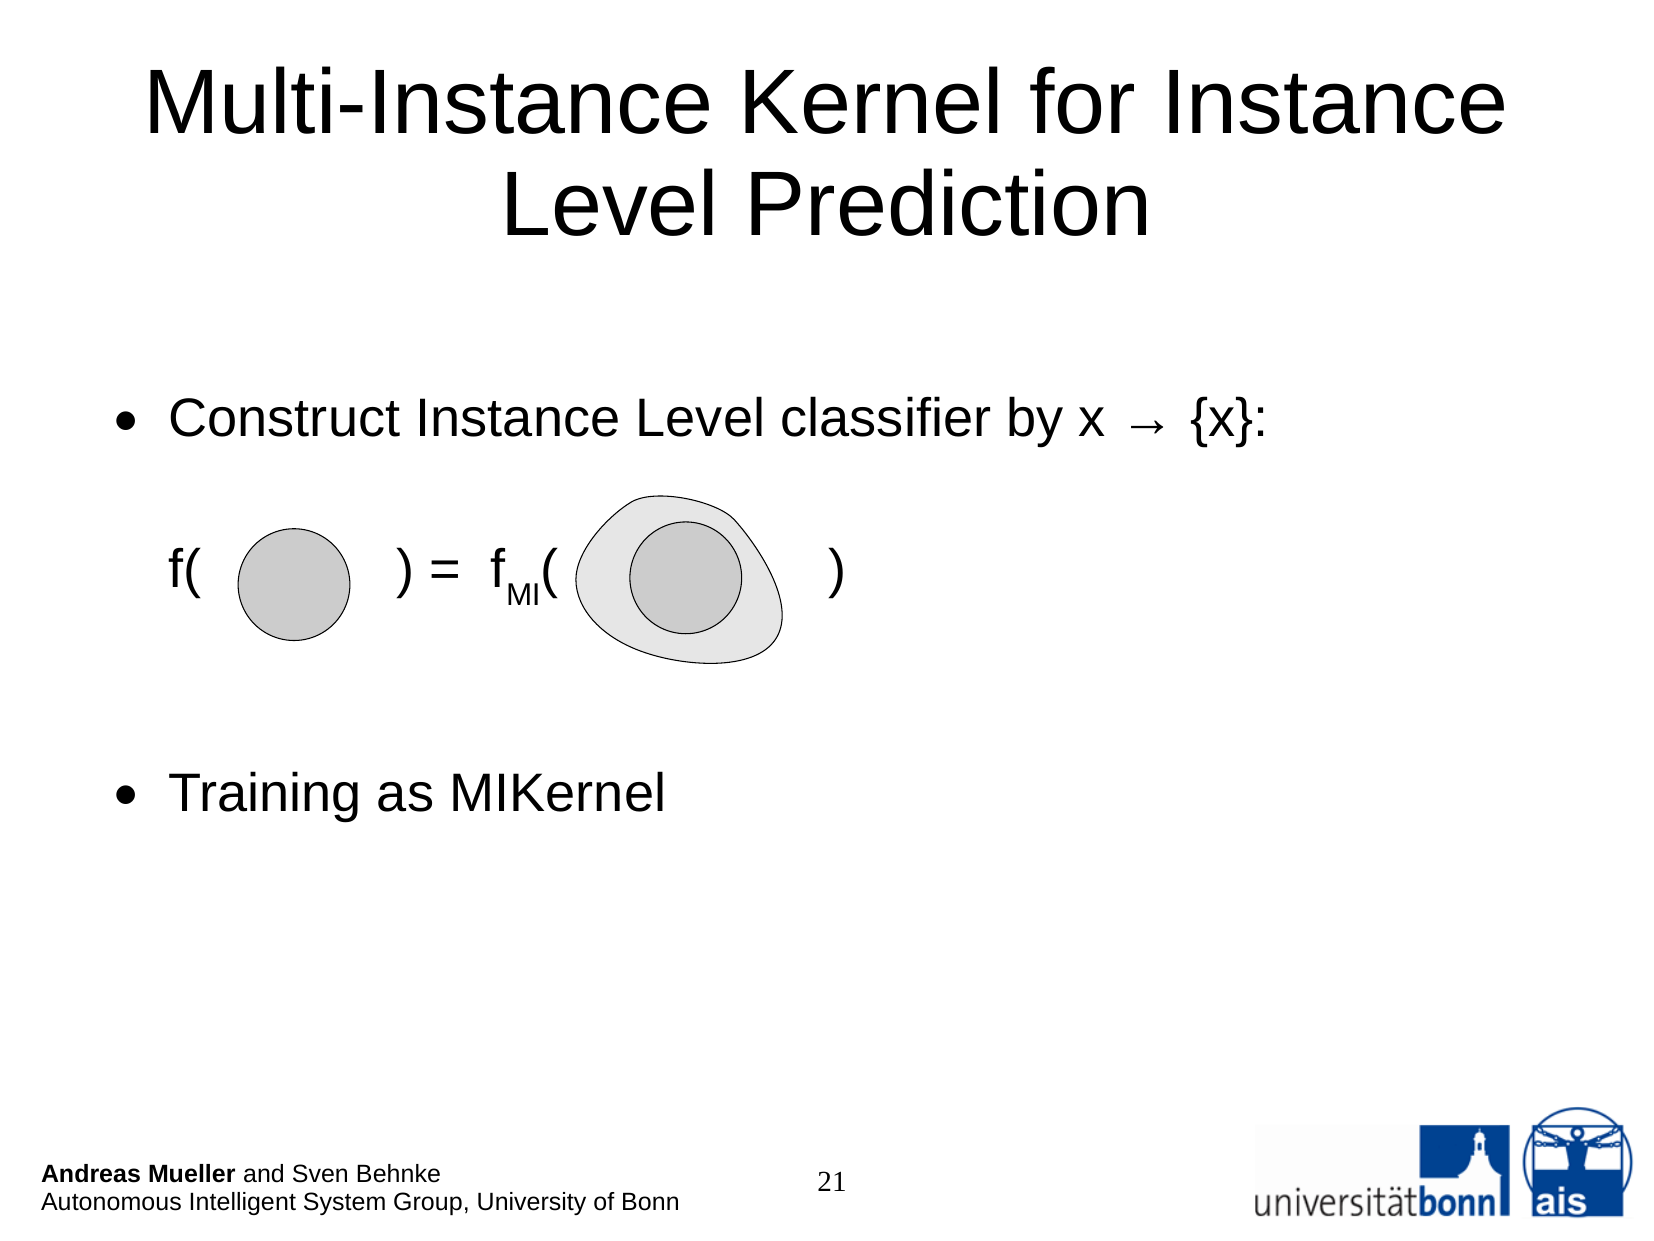

Multi-Instance Kernel  for Instance Level Prediction
Construct Instance Level classifier by x → {x}:
f( ) = fMI( )
Training as MIKernel
Andreas Mueller, Sven Behnke University of Bonn
21